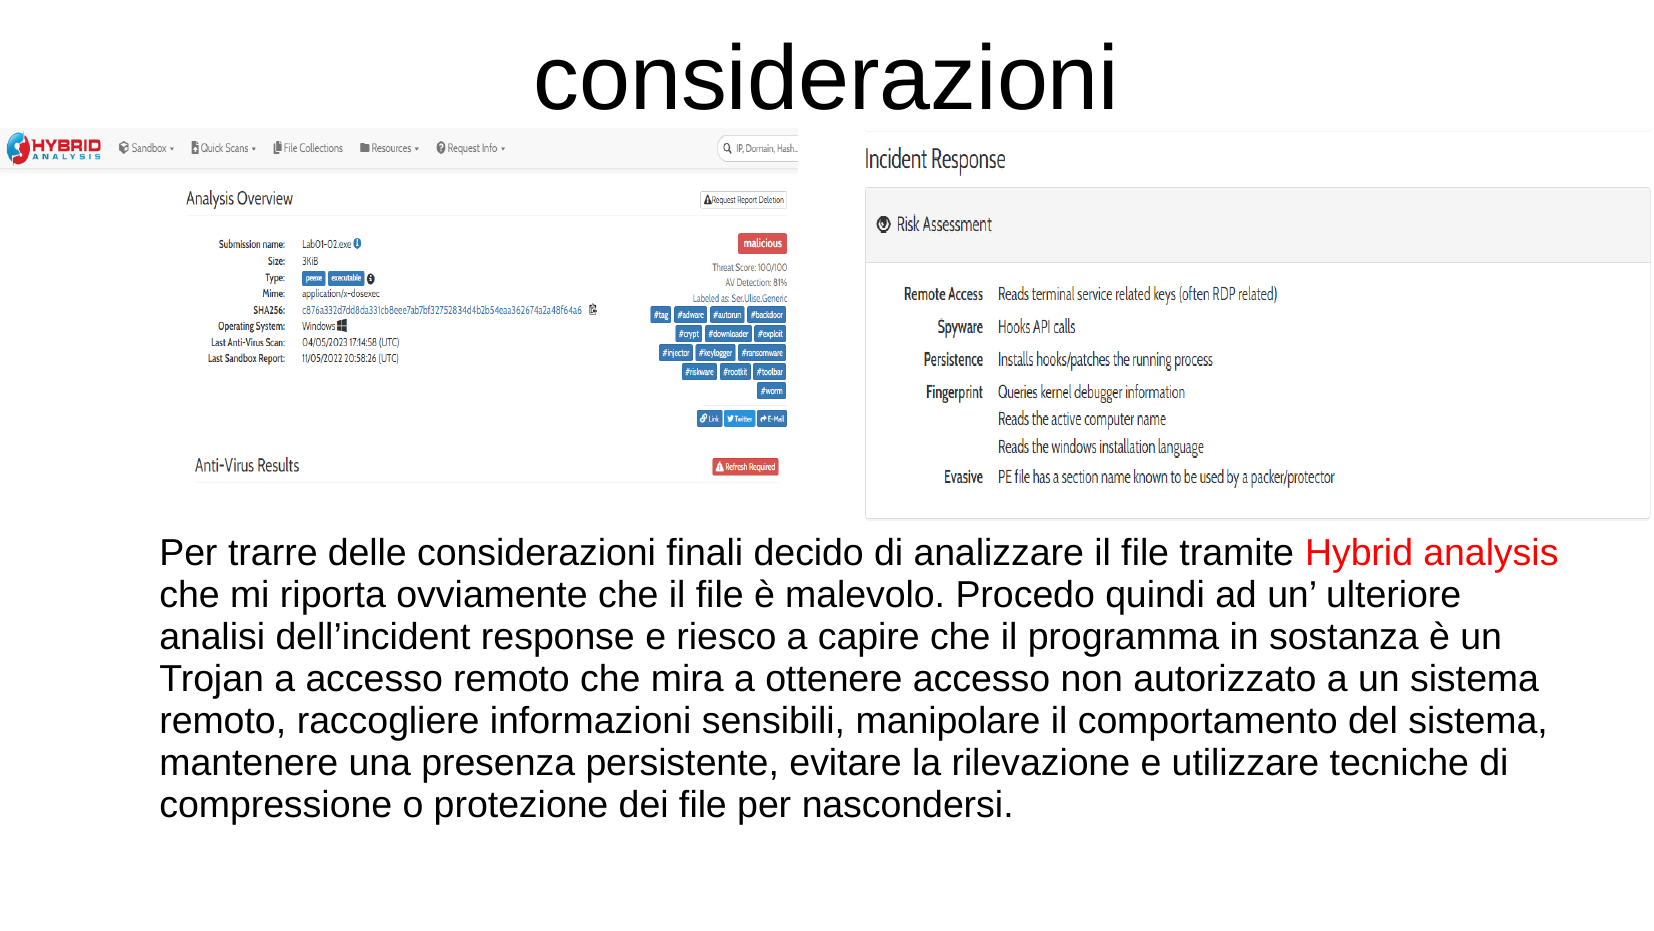

# considerazioni
Per trarre delle considerazioni finali decido di analizzare il file tramite Hybrid analysis che mi riporta ovviamente che il file è malevolo. Procedo quindi ad un’ ulteriore analisi dell’incident response e riesco a capire che il programma in sostanza è un Trojan a accesso remoto che mira a ottenere accesso non autorizzato a un sistema remoto, raccogliere informazioni sensibili, manipolare il comportamento del sistema, mantenere una presenza persistente, evitare la rilevazione e utilizzare tecniche di compressione o protezione dei file per nascondersi.